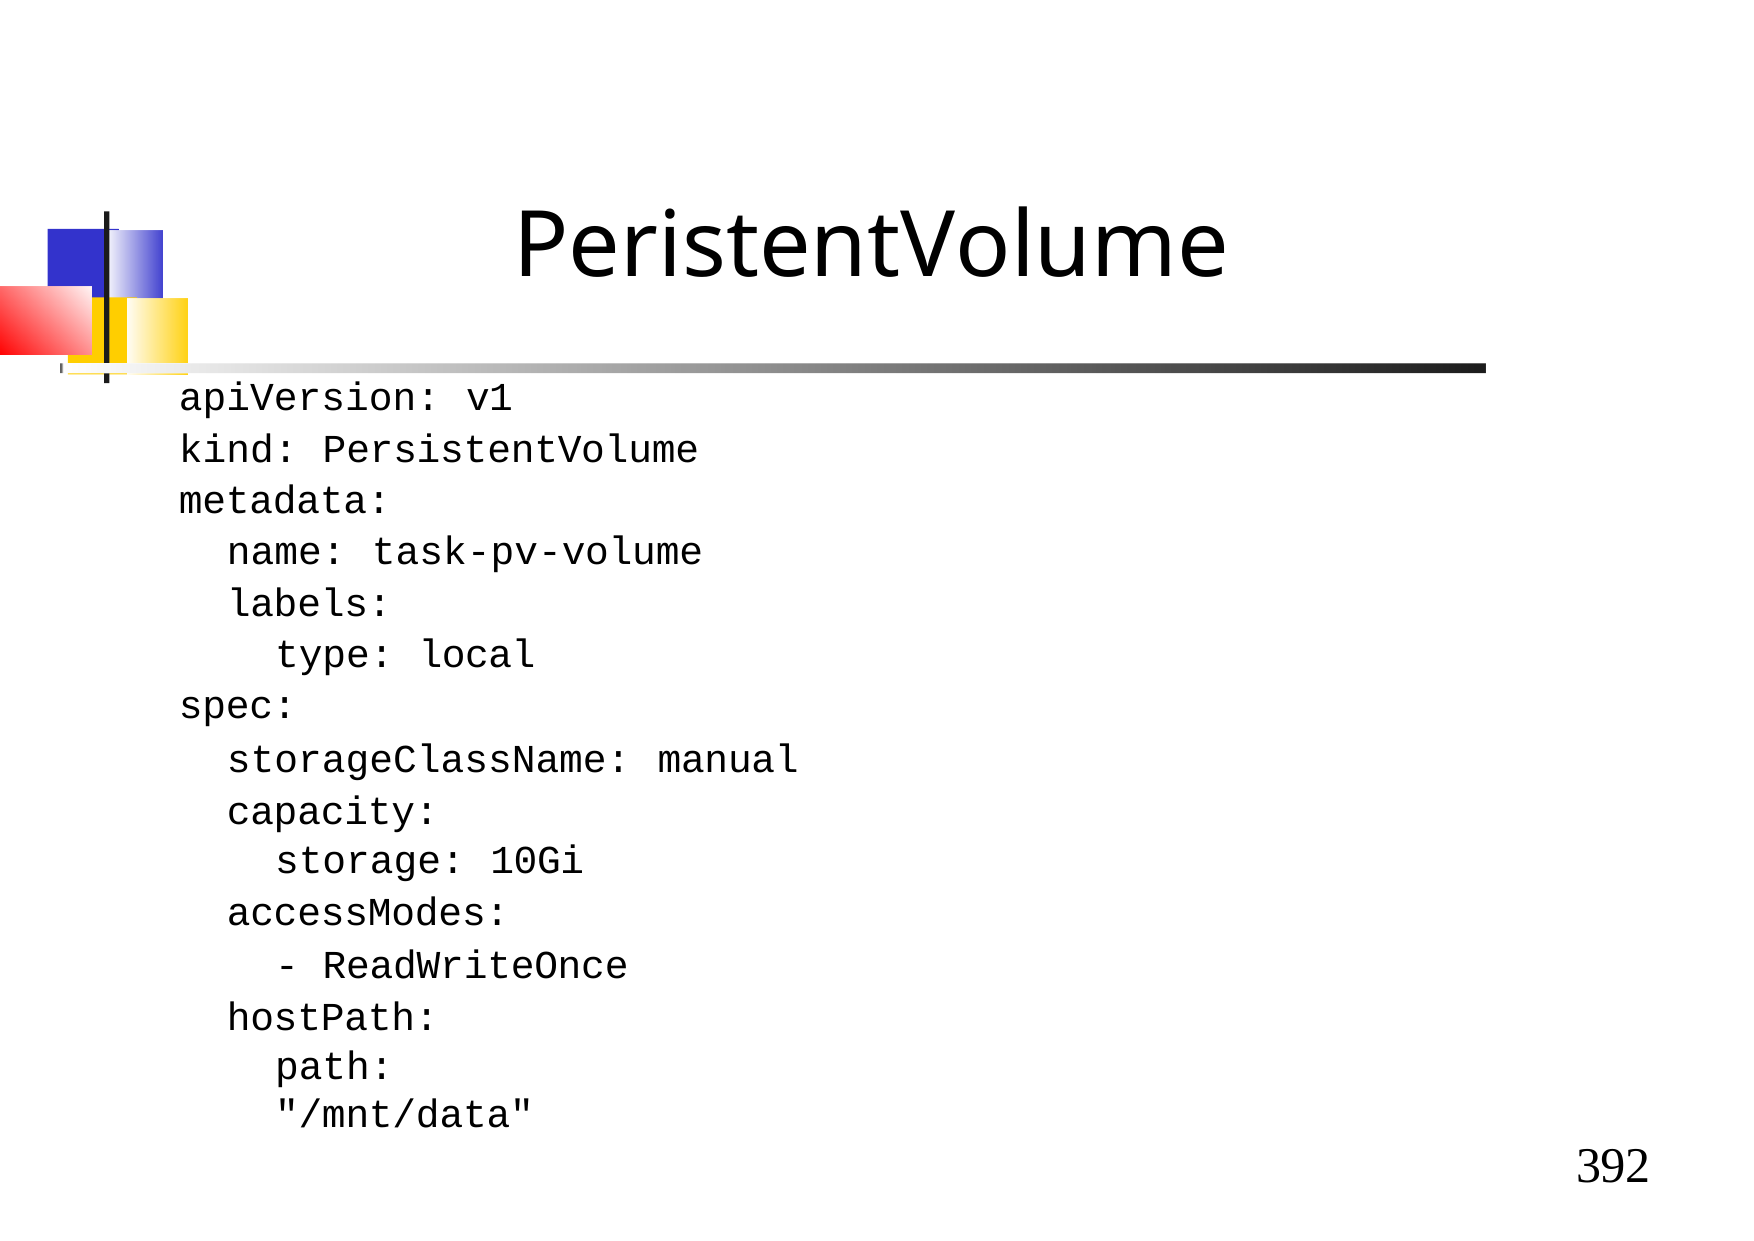

# PeristentVolume
apiVersion: v1
kind: PersistentVolume metadata:
name: task-pv-volume labels:
type: local spec:
storageClassName: manual capacity:
storage: 10Gi
accessModes:
- ReadWriteOnce hostPath:
path: "/mnt/data"
392